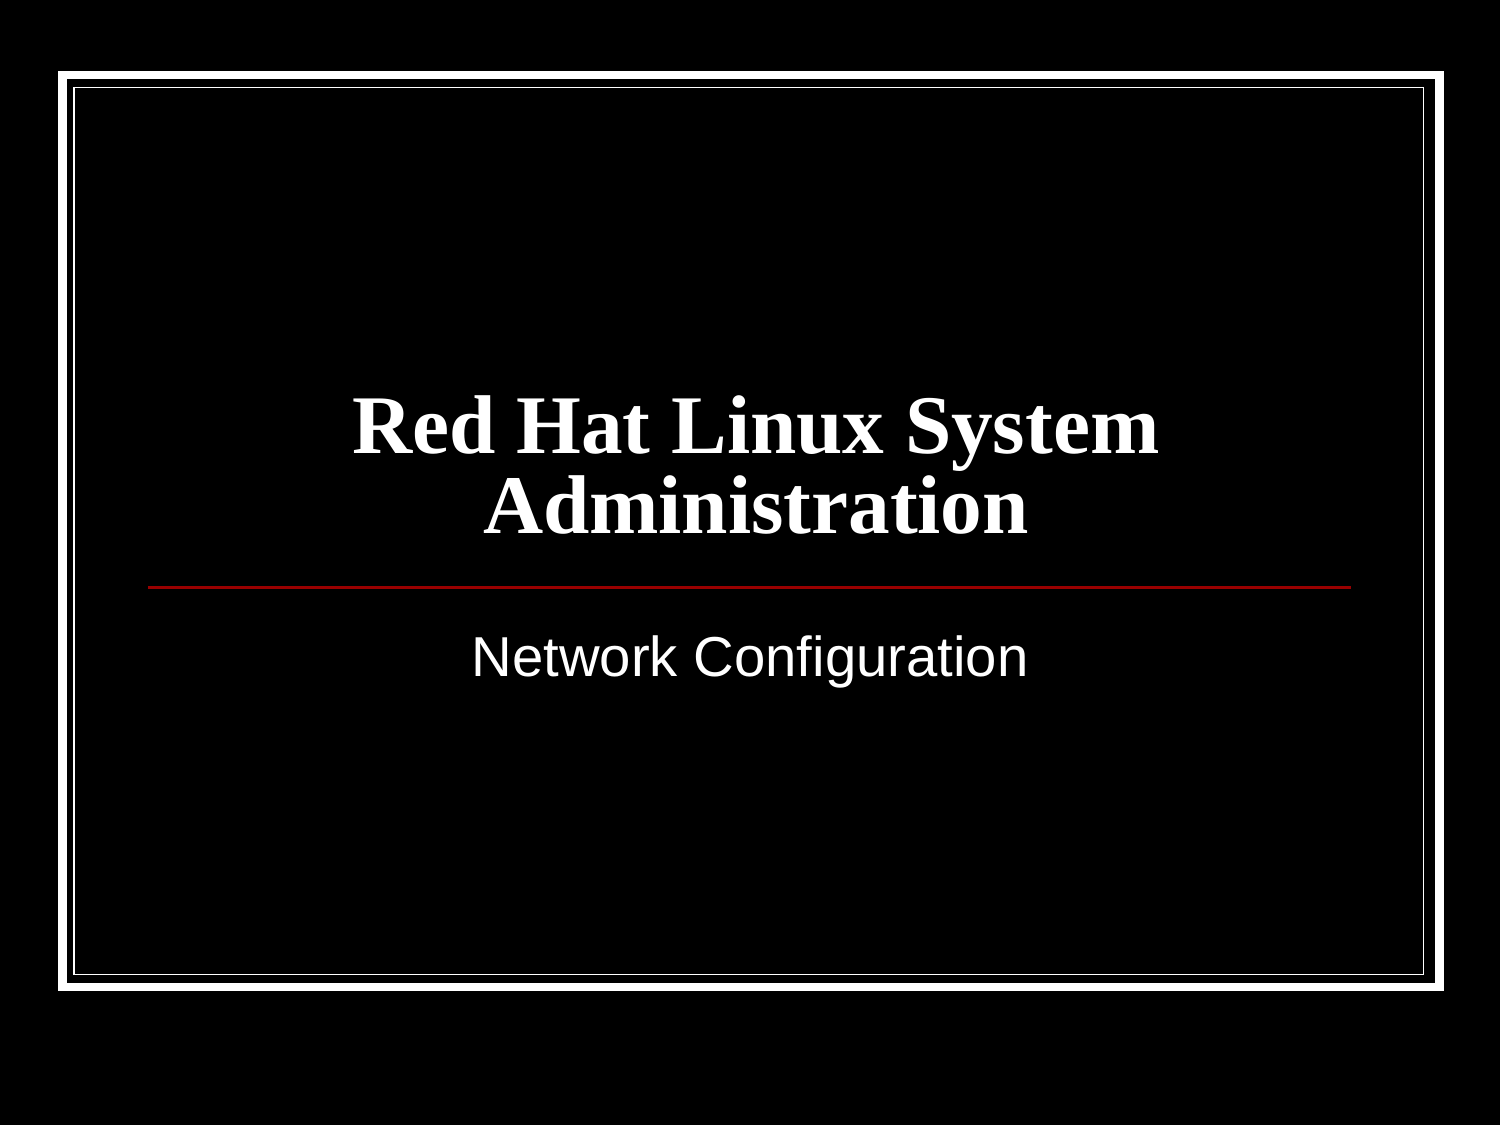

# Red Hat Linux System Administration
Network Configuration